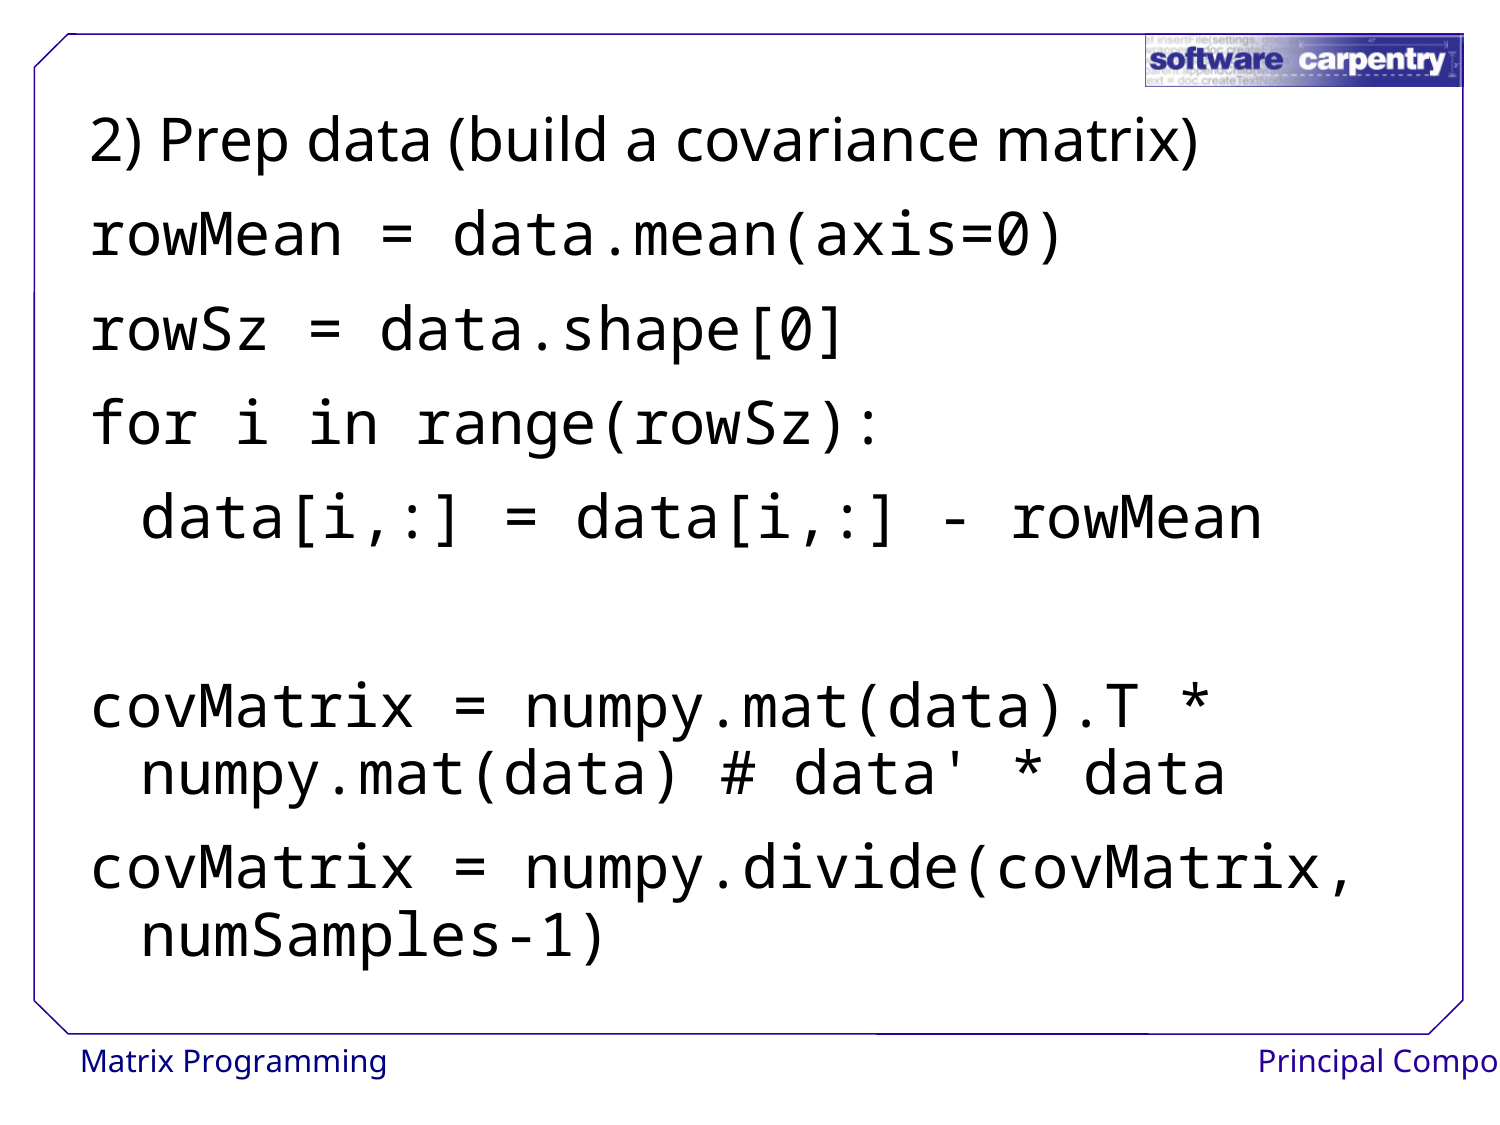

# 2) Prep data (build a covariance matrix)
rowMean = data.mean(axis=0)
rowSz = data.shape[0]
for i in range(rowSz):
	data[i,:] = data[i,:] - rowMean
covMatrix = numpy.mat(data).T * numpy.mat(data) # data' * data
covMatrix = numpy.divide(covMatrix, numSamples-1)